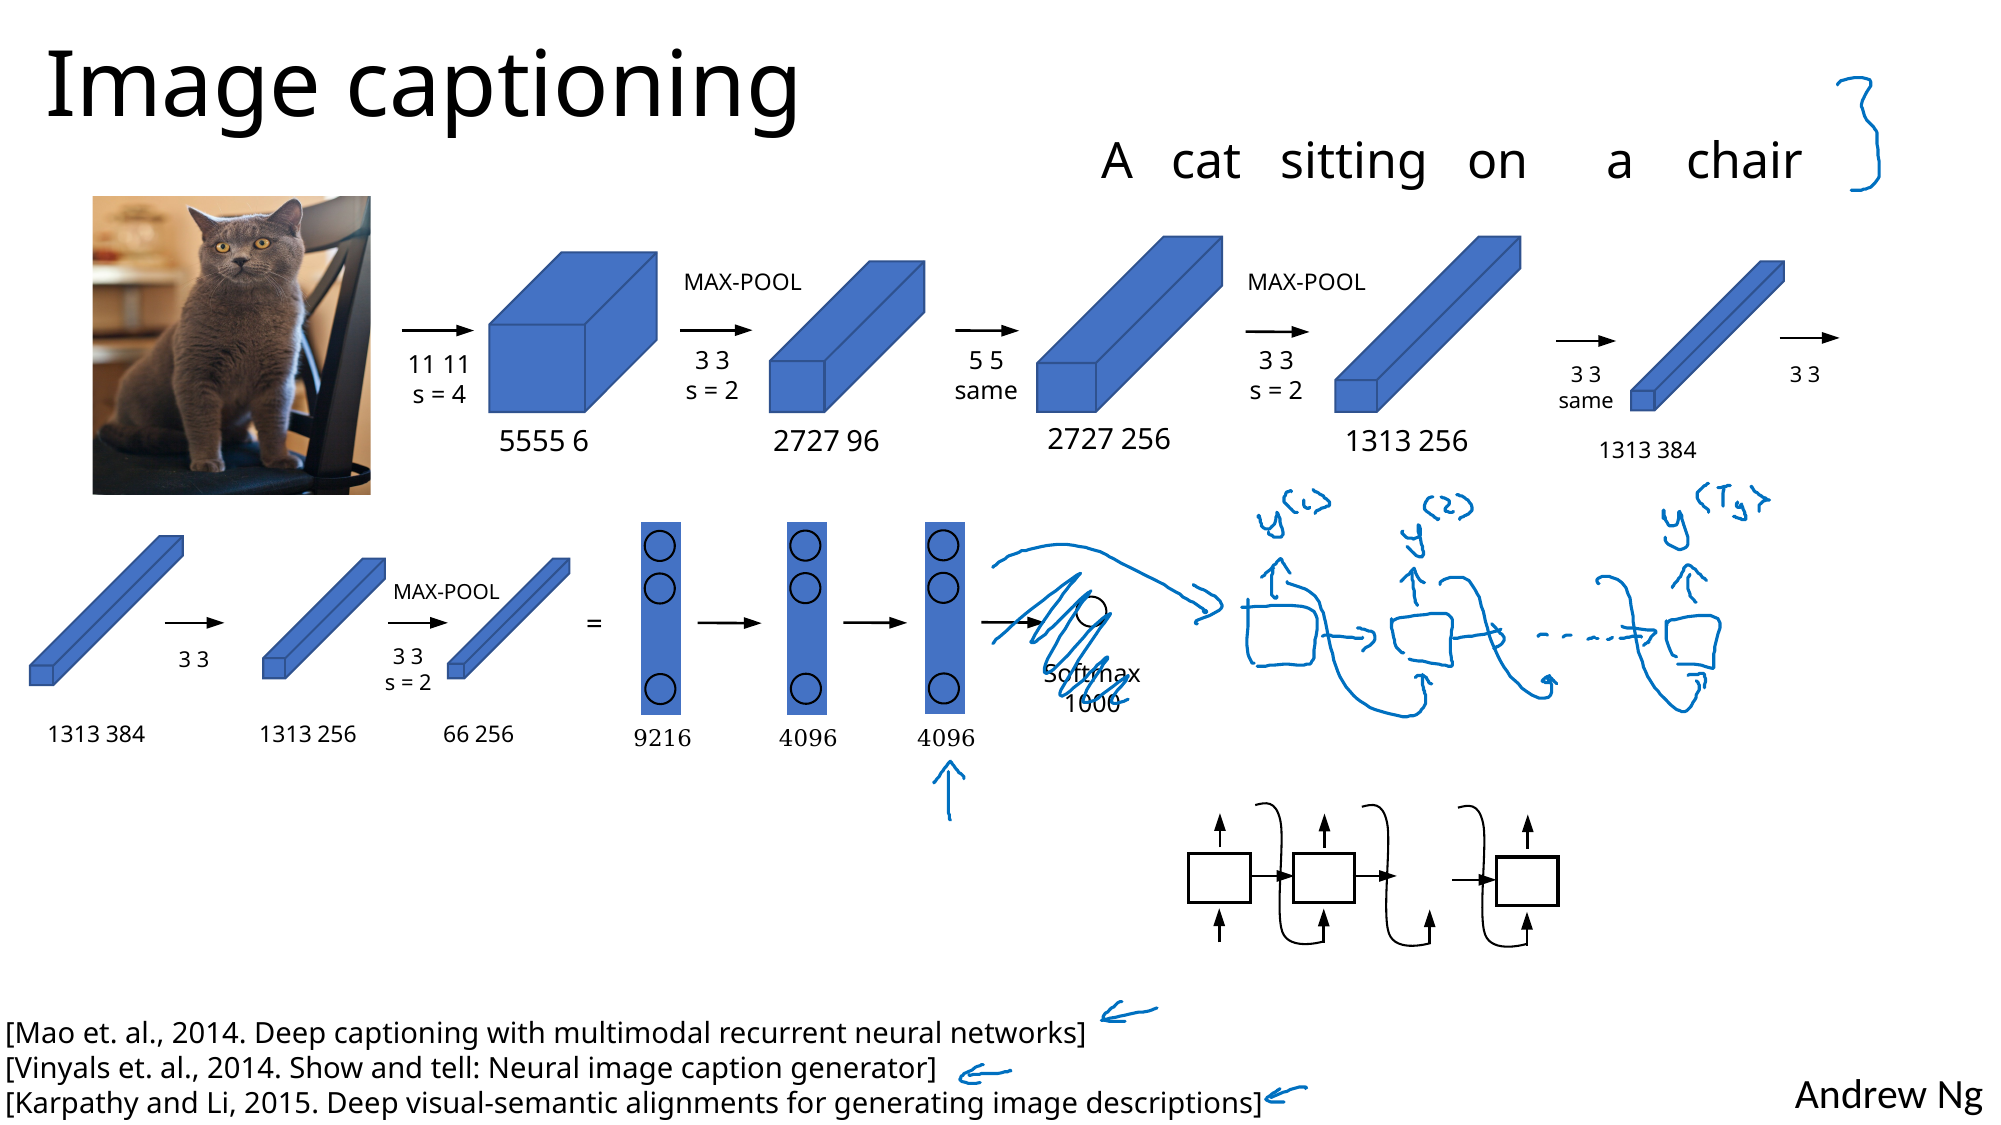

# Image captioning
A cat sitting on a chair
MAX-POOL
MAX-POOL
3 3
s = 2
3 3
s = 2
5 5
same
11 11
s = 4
2727 256
5555 6
2727 96
1313 256
3 3
same
3 3
1313 384
| |
| --- |
| |
| --- |
| |
| --- |
MAX-POOL
=
3 3
s = 2
3 3
1313 384
1313 256
66 256
Softmax
1000
4096
4096
9216
[Mao et. al., 2014. Deep captioning with multimodal recurrent neural networks]
[Vinyals et. al., 2014. Show and tell: Neural image caption generator]
[Karpathy and Li, 2015. Deep visual-semantic alignments for generating image descriptions]